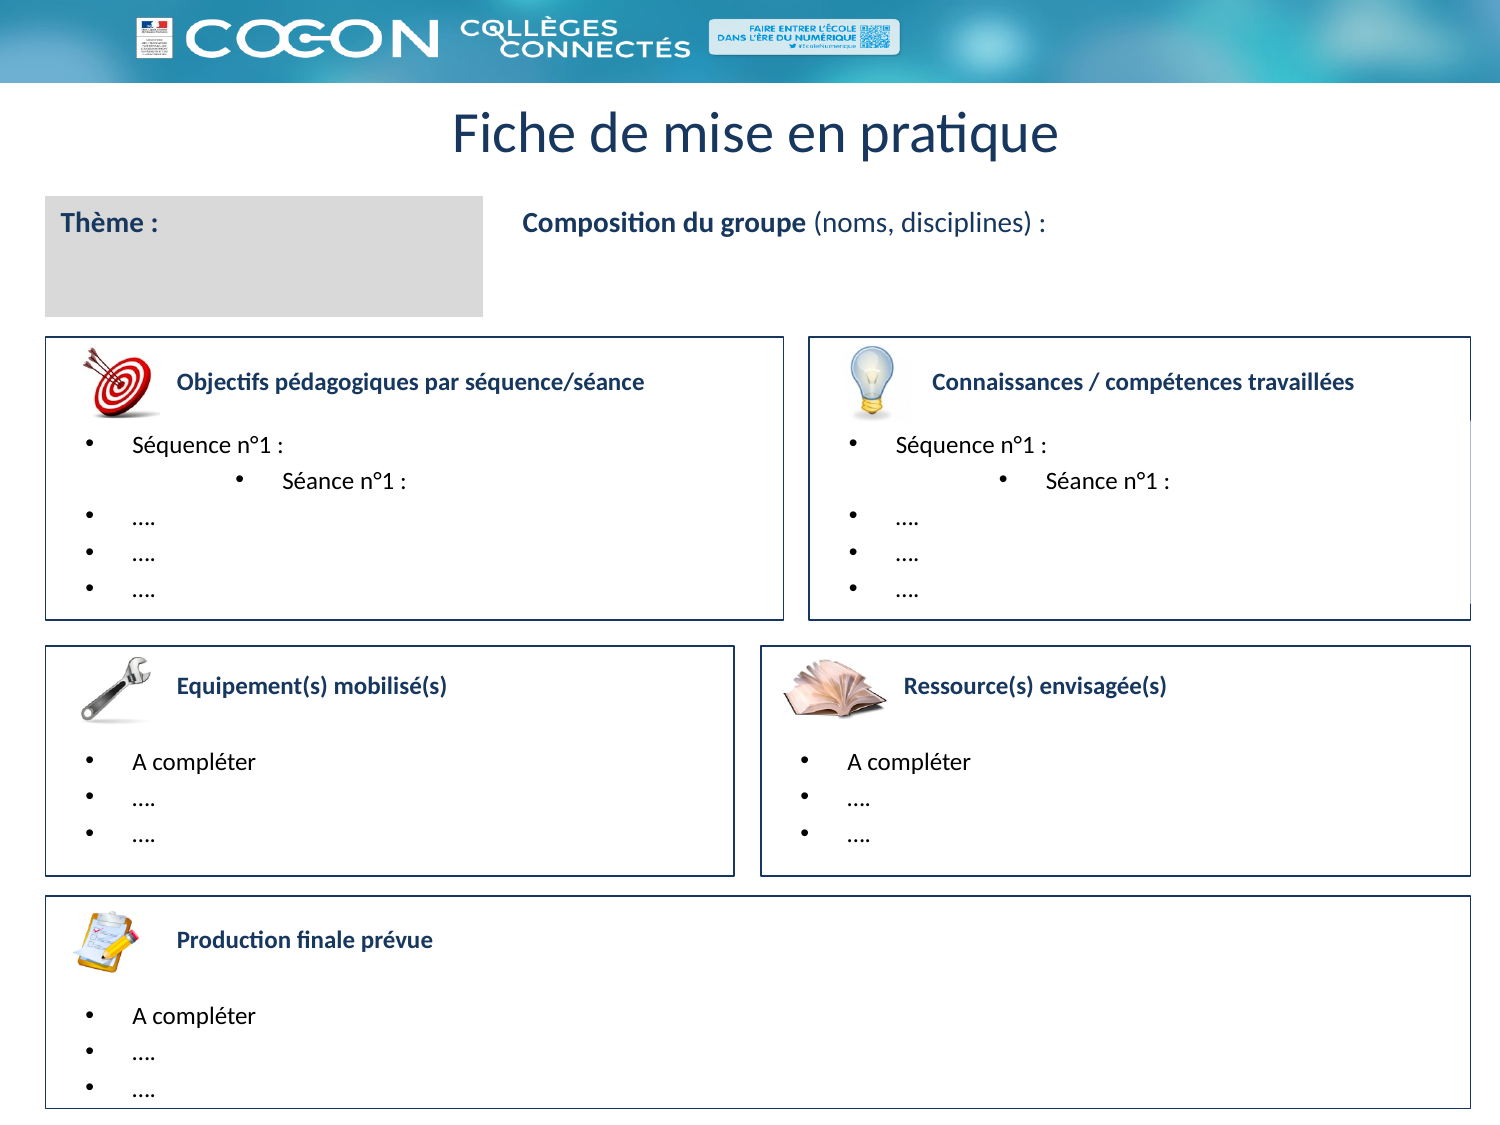

# Fiche de mise en pratique
Thème :
Composition du groupe (noms, disciplines) :
Objectifs pédagogiques par séquence/séance
Connaissances / compétences travaillées
Séquence n°1 :
Séance n°1 :
….
….
….
Séquence n°1 :
Séance n°1 :
….
….
….
Equipement(s) mobilisé(s)
Ressource(s) envisagée(s)
A compléter
….
….
A compléter
….
….
Production finale prévue
A compléter
….
….